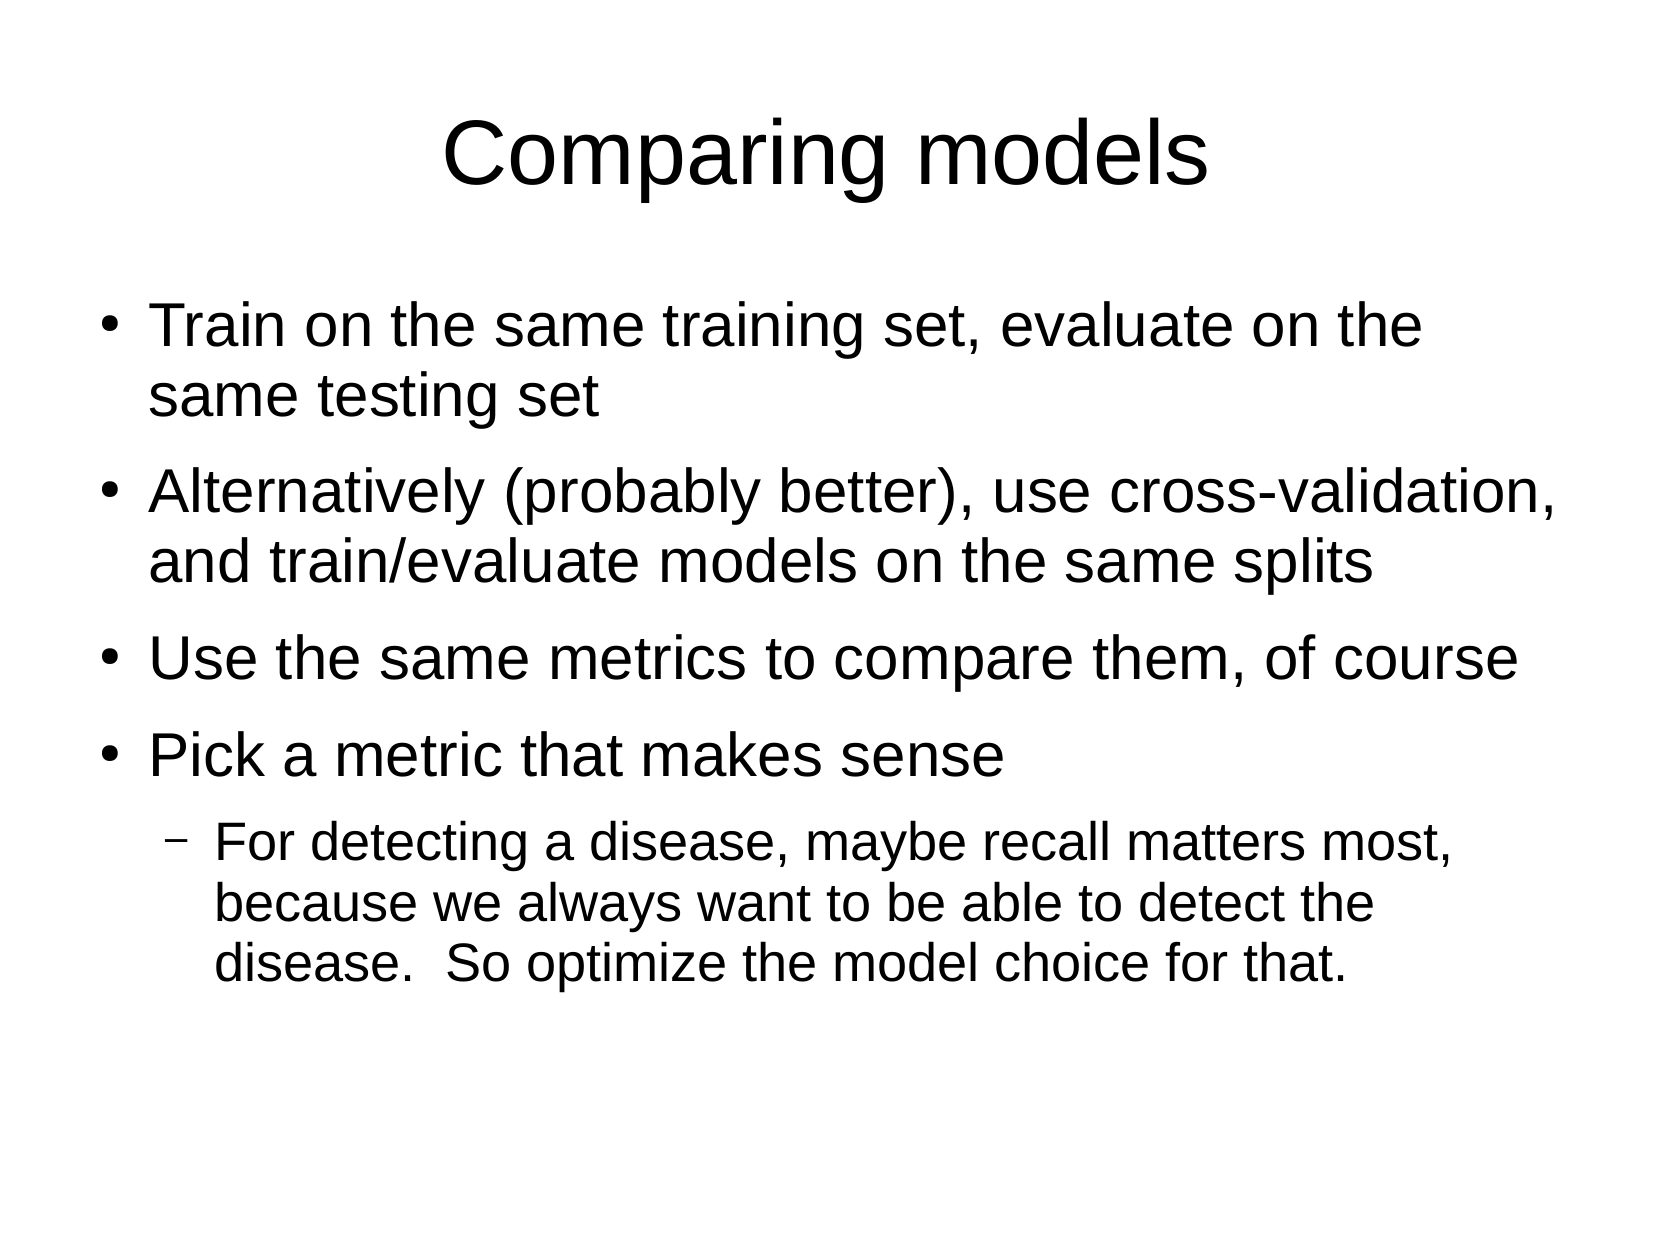

# Comparing models
Train on the same training set, evaluate on the same testing set
Alternatively (probably better), use cross-validation, and train/evaluate models on the same splits
Use the same metrics to compare them, of course
Pick a metric that makes sense
For detecting a disease, maybe recall matters most, because we always want to be able to detect the disease. So optimize the model choice for that.